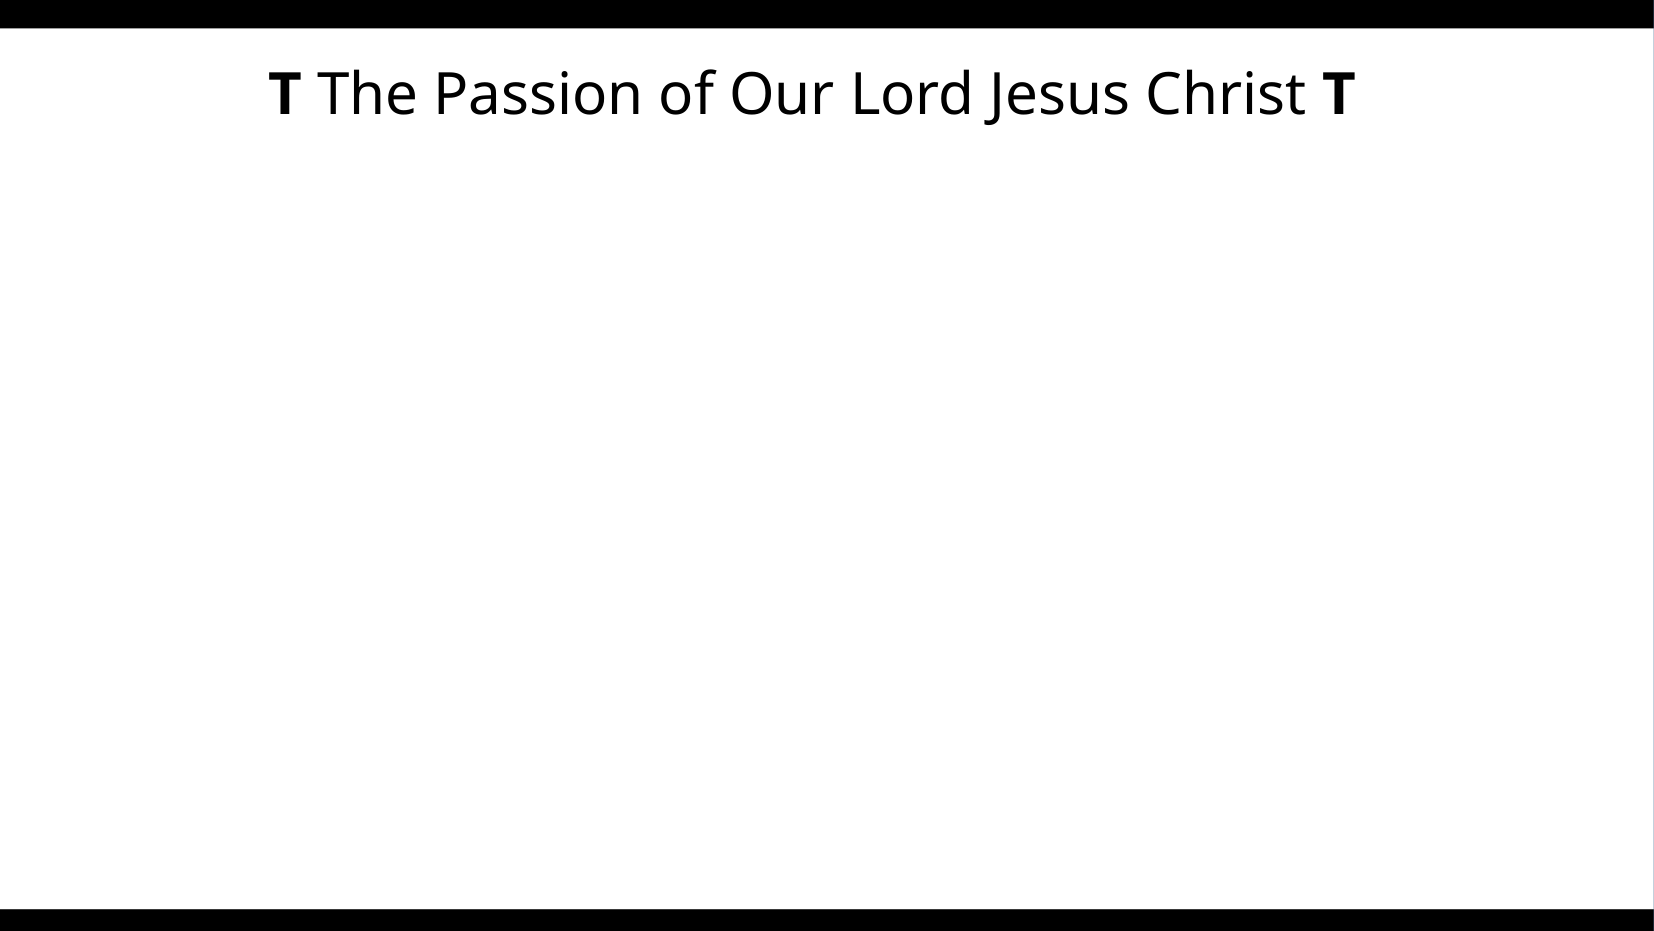

T The Passion of Our Lord Jesus Christ T